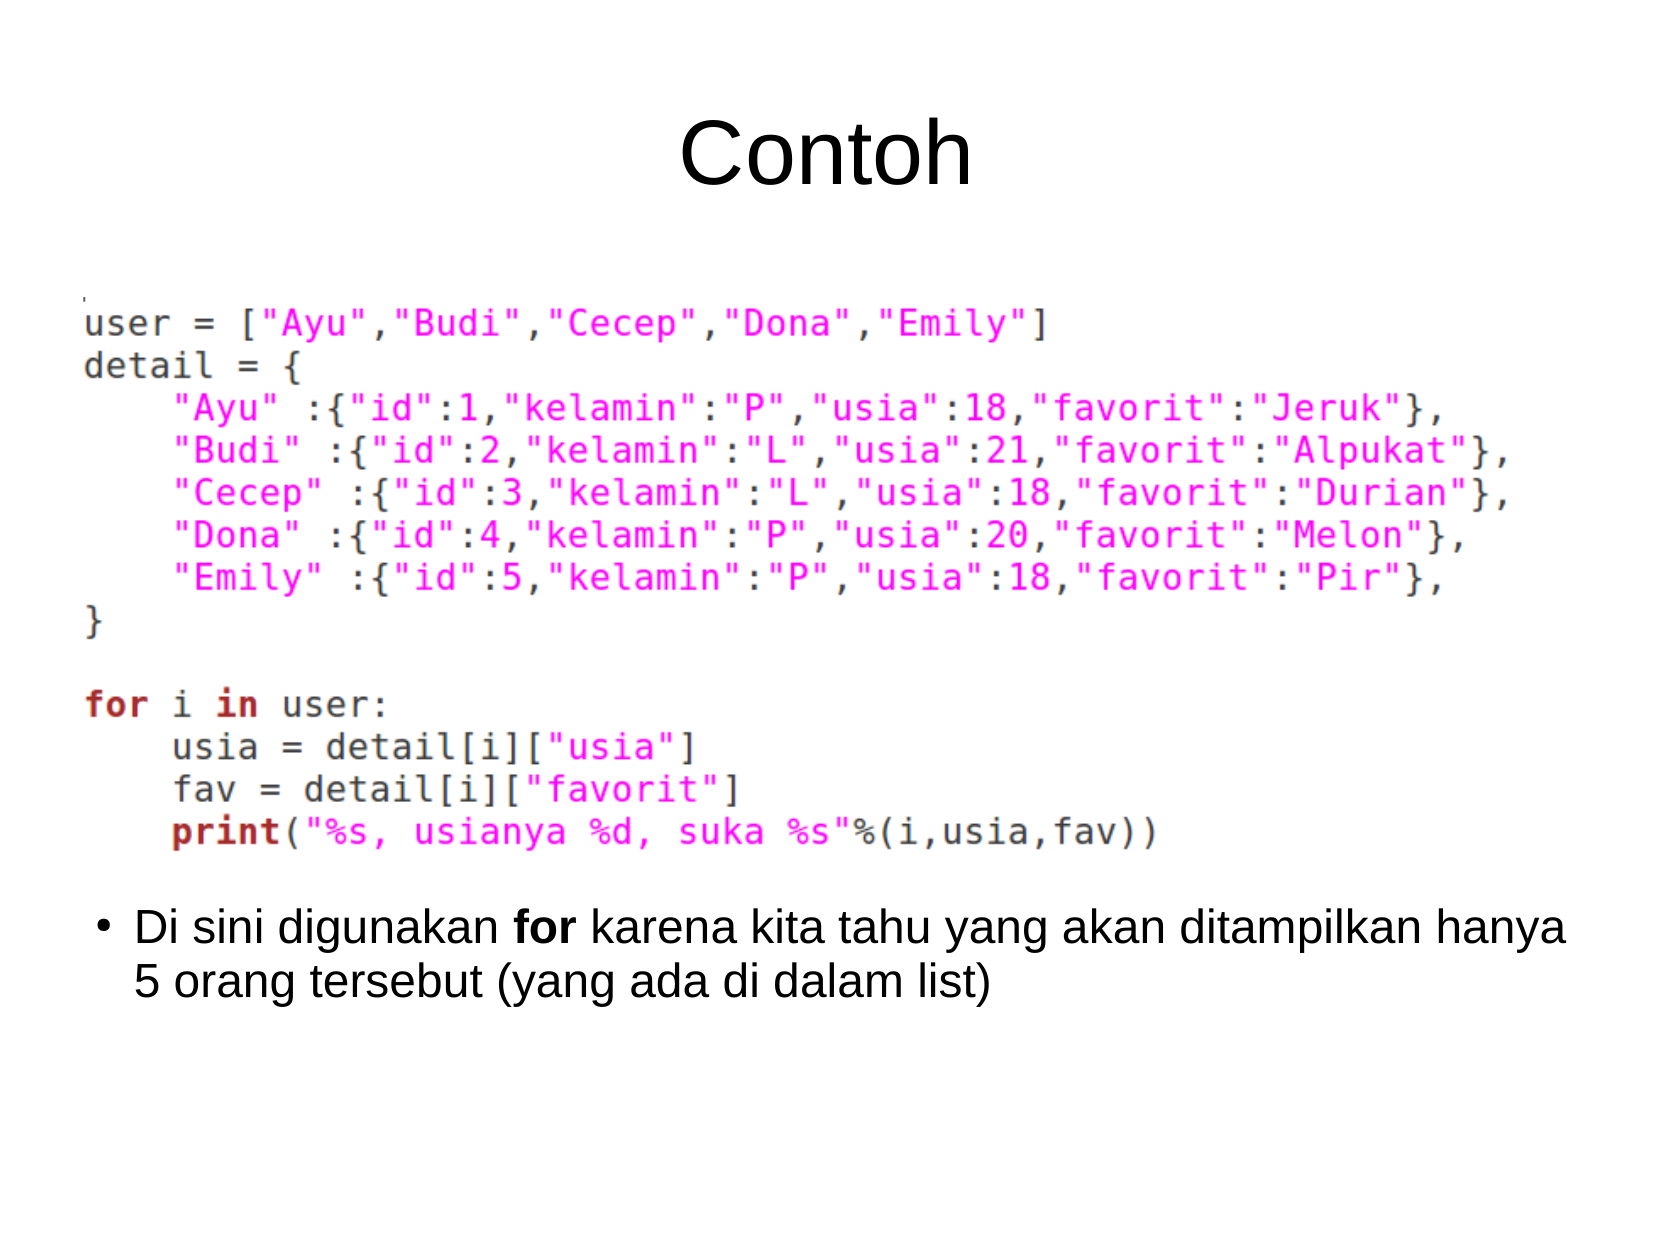

# Contoh
Di sini digunakan for karena kita tahu yang akan ditampilkan hanya 5 orang tersebut (yang ada di dalam list)